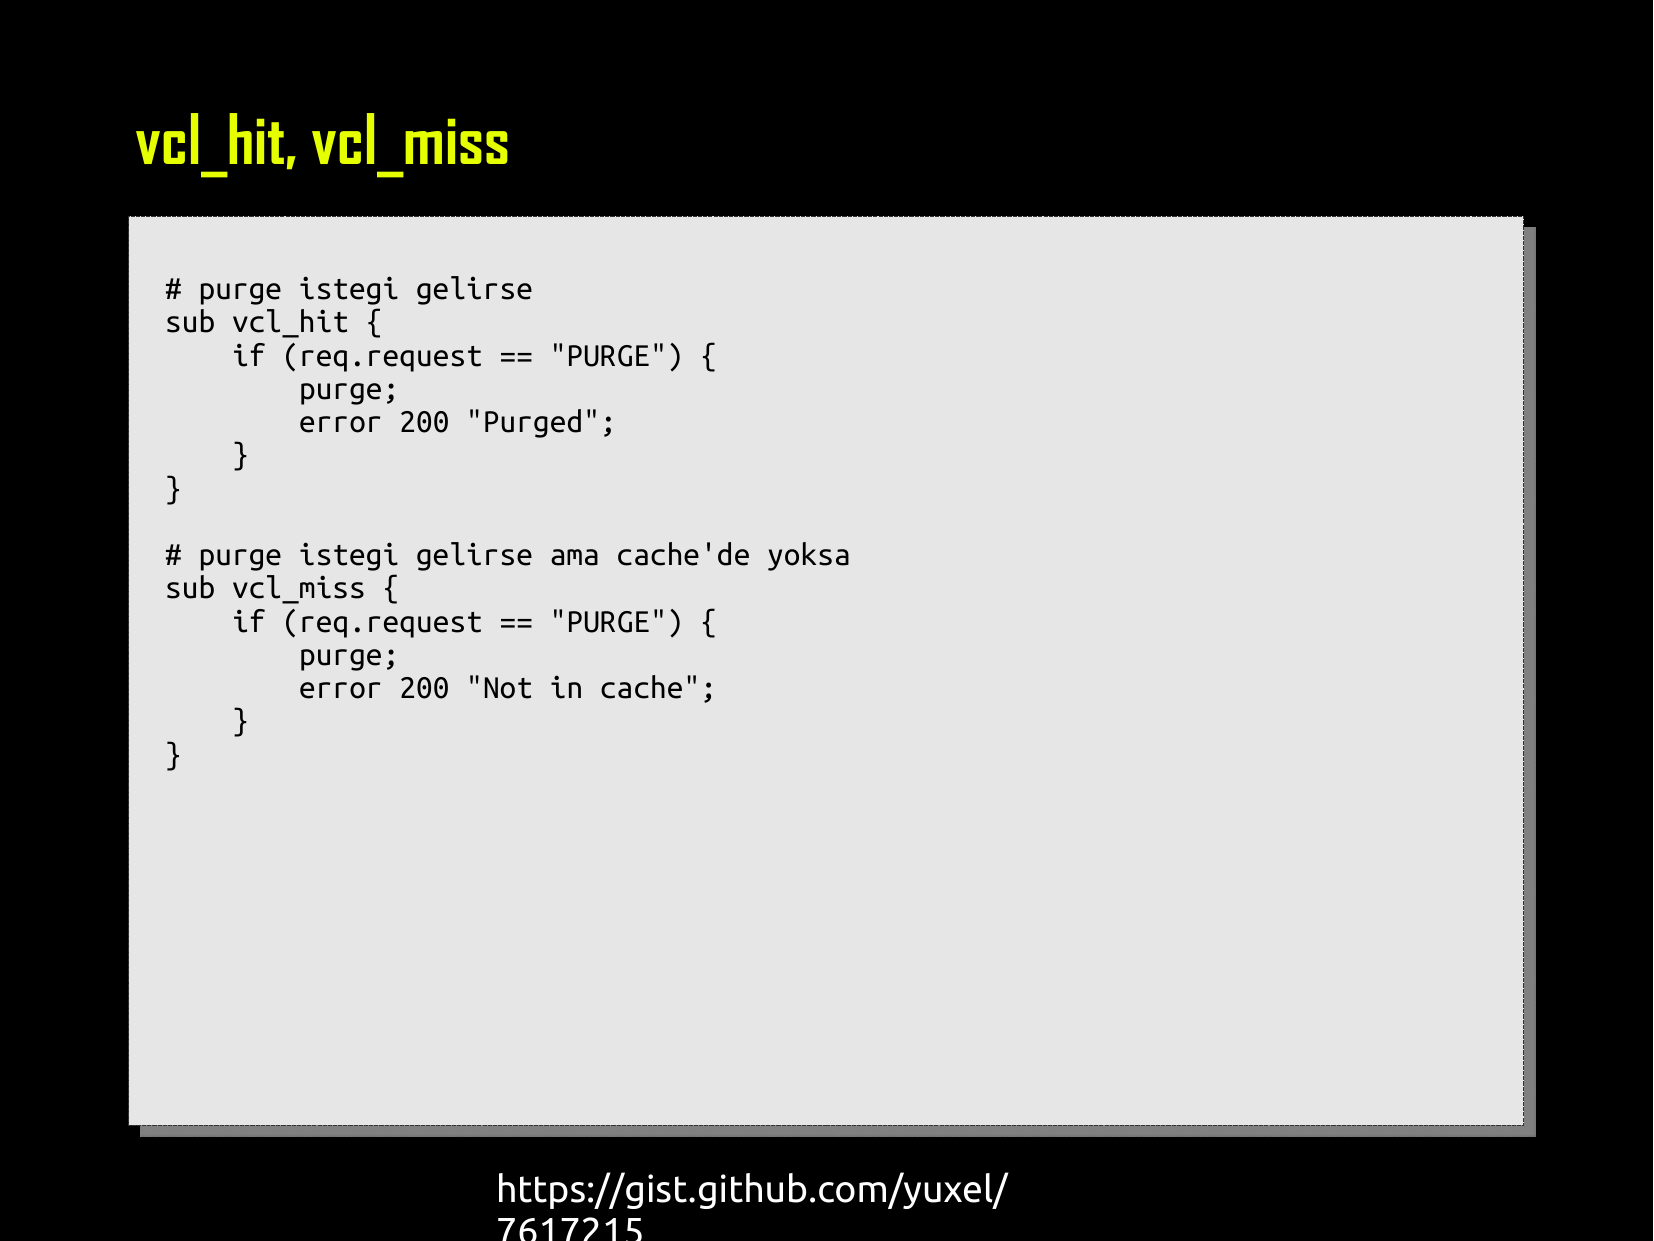

vcl_hit, vcl_miss
# purge istegi gelirse
sub vcl_hit {
 if (req.request == "PURGE") {
 purge;
 error 200 "Purged";
 }
}
# purge istegi gelirse ama cache'de yoksa
sub vcl_miss {
 if (req.request == "PURGE") {
 purge;
 error 200 "Not in cache";
 }
}
https://gist.github.com/yuxel/7617215